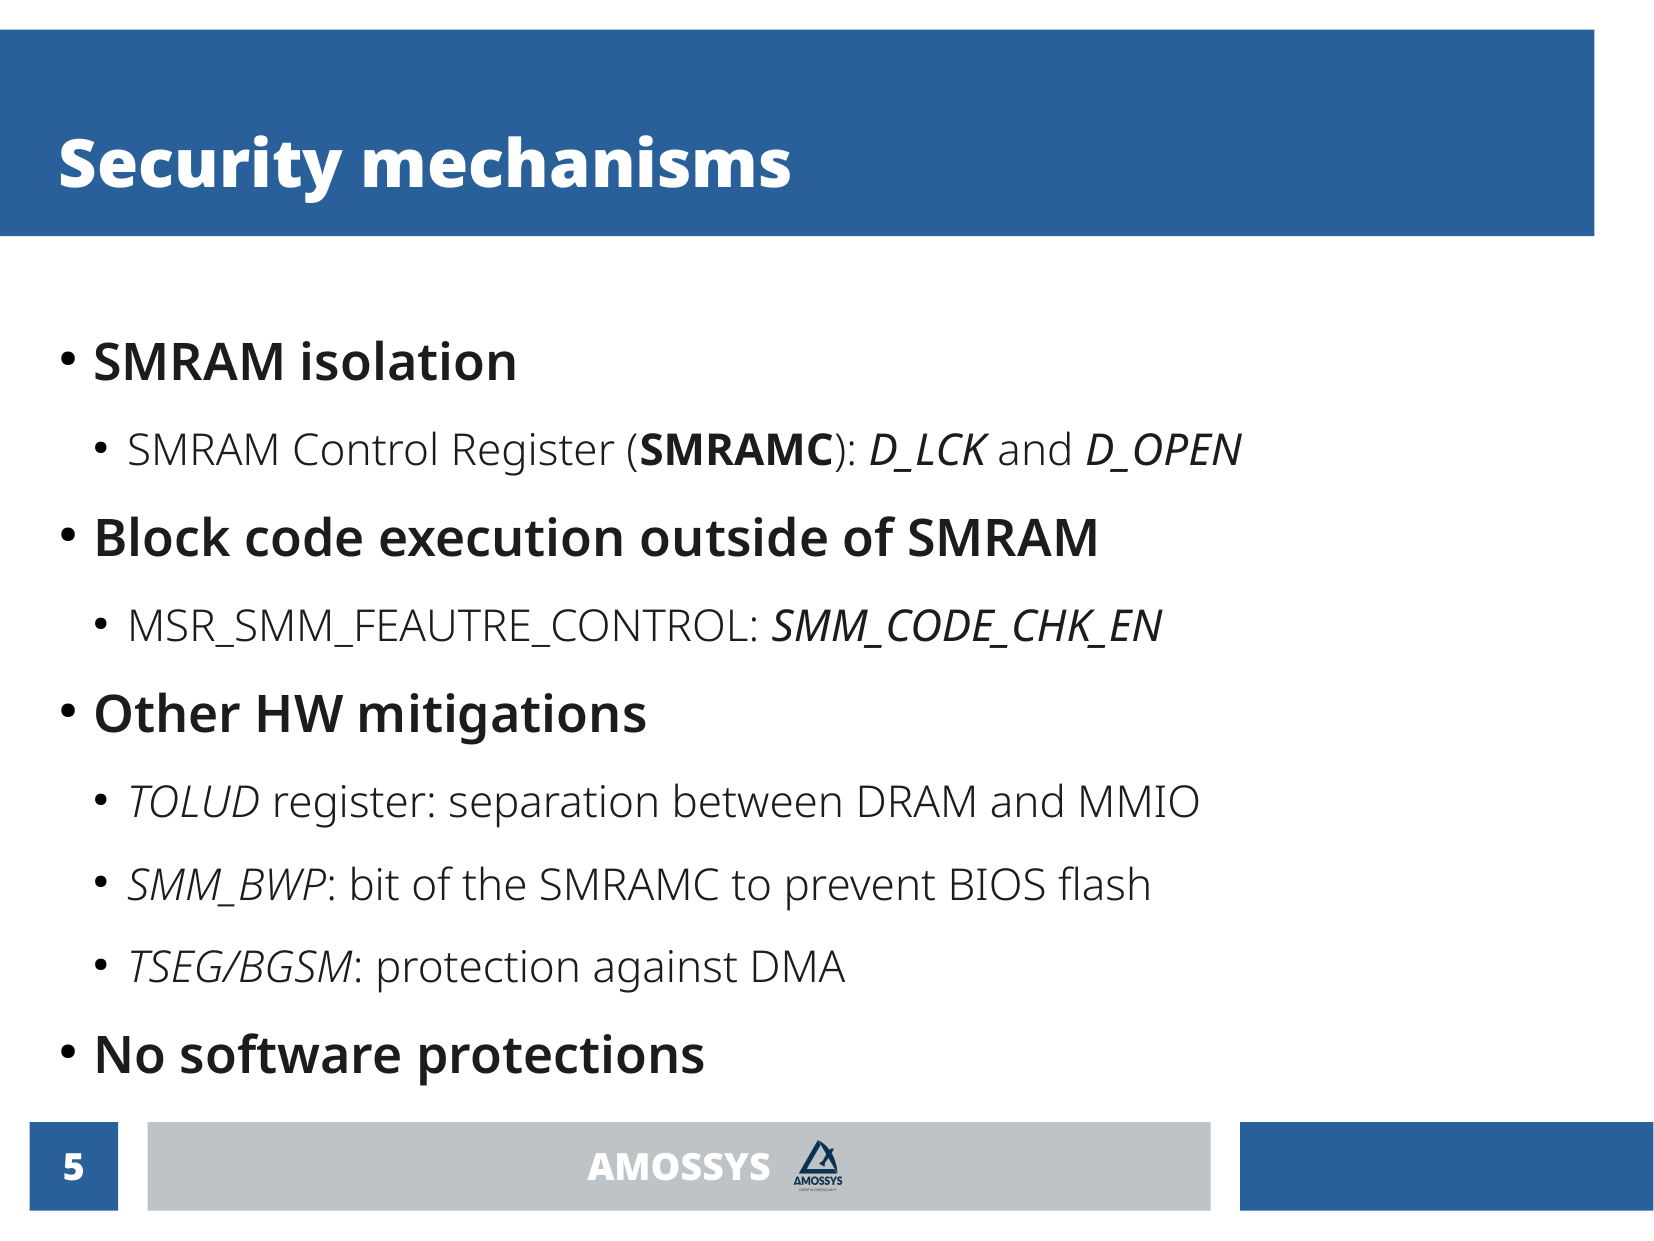

# Security mechanisms
SMRAM isolation
SMRAM Control Register (SMRAMC): D_LCK and D_OPEN
Block code execution outside of SMRAM
MSR_SMM_FEAUTRE_CONTROL: SMM_CODE_CHK_EN
Other HW mitigations
TOLUD register: separation between DRAM and MMIO
SMM_BWP: bit of the SMRAMC to prevent BIOS flash
TSEG/BGSM: protection against DMA
No software protections
5